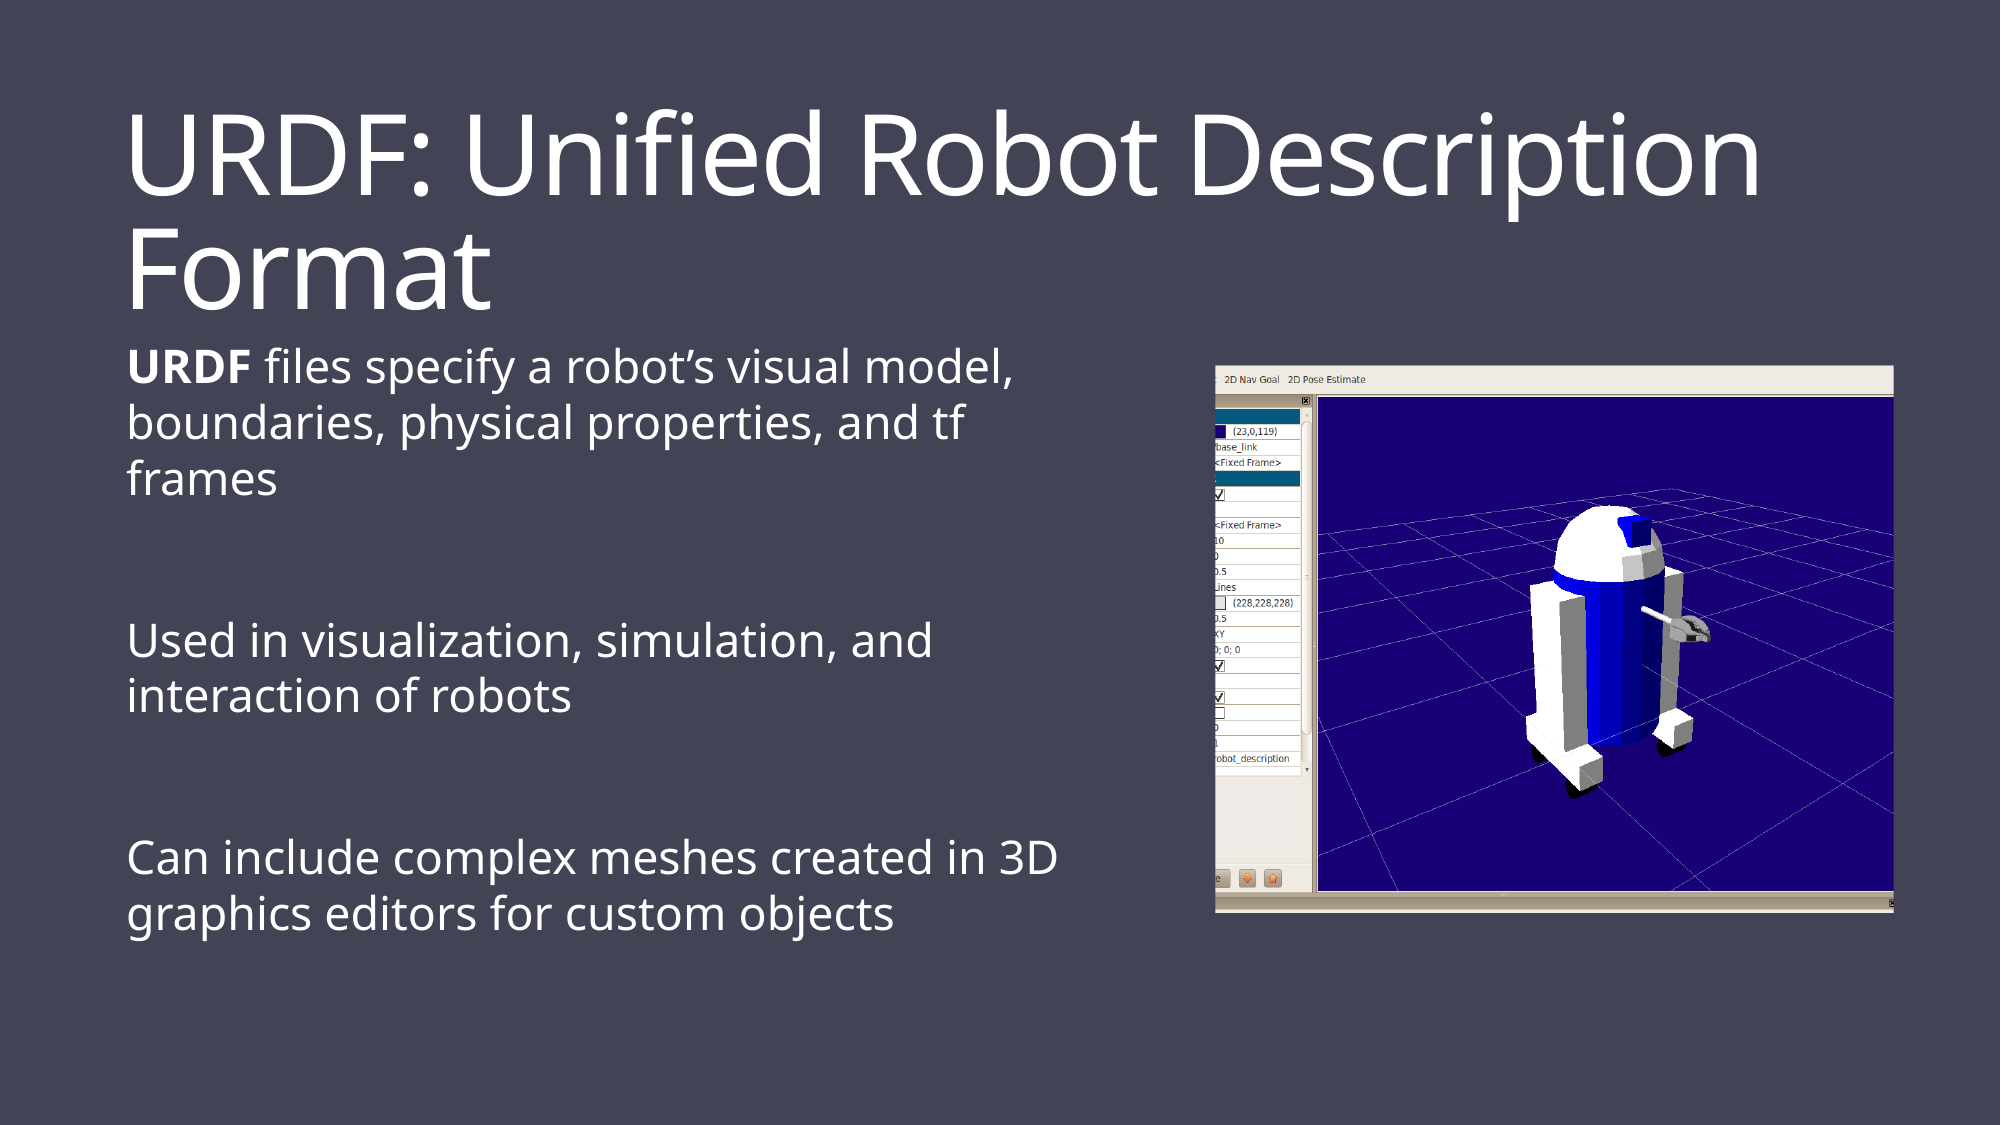

# URDF: Unified Robot Description Format
URDF files specify a robot’s visual model, boundaries, physical properties, and tf frames
Used in visualization, simulation, and interaction of robots
Can include complex meshes created in 3D graphics editors for custom objects